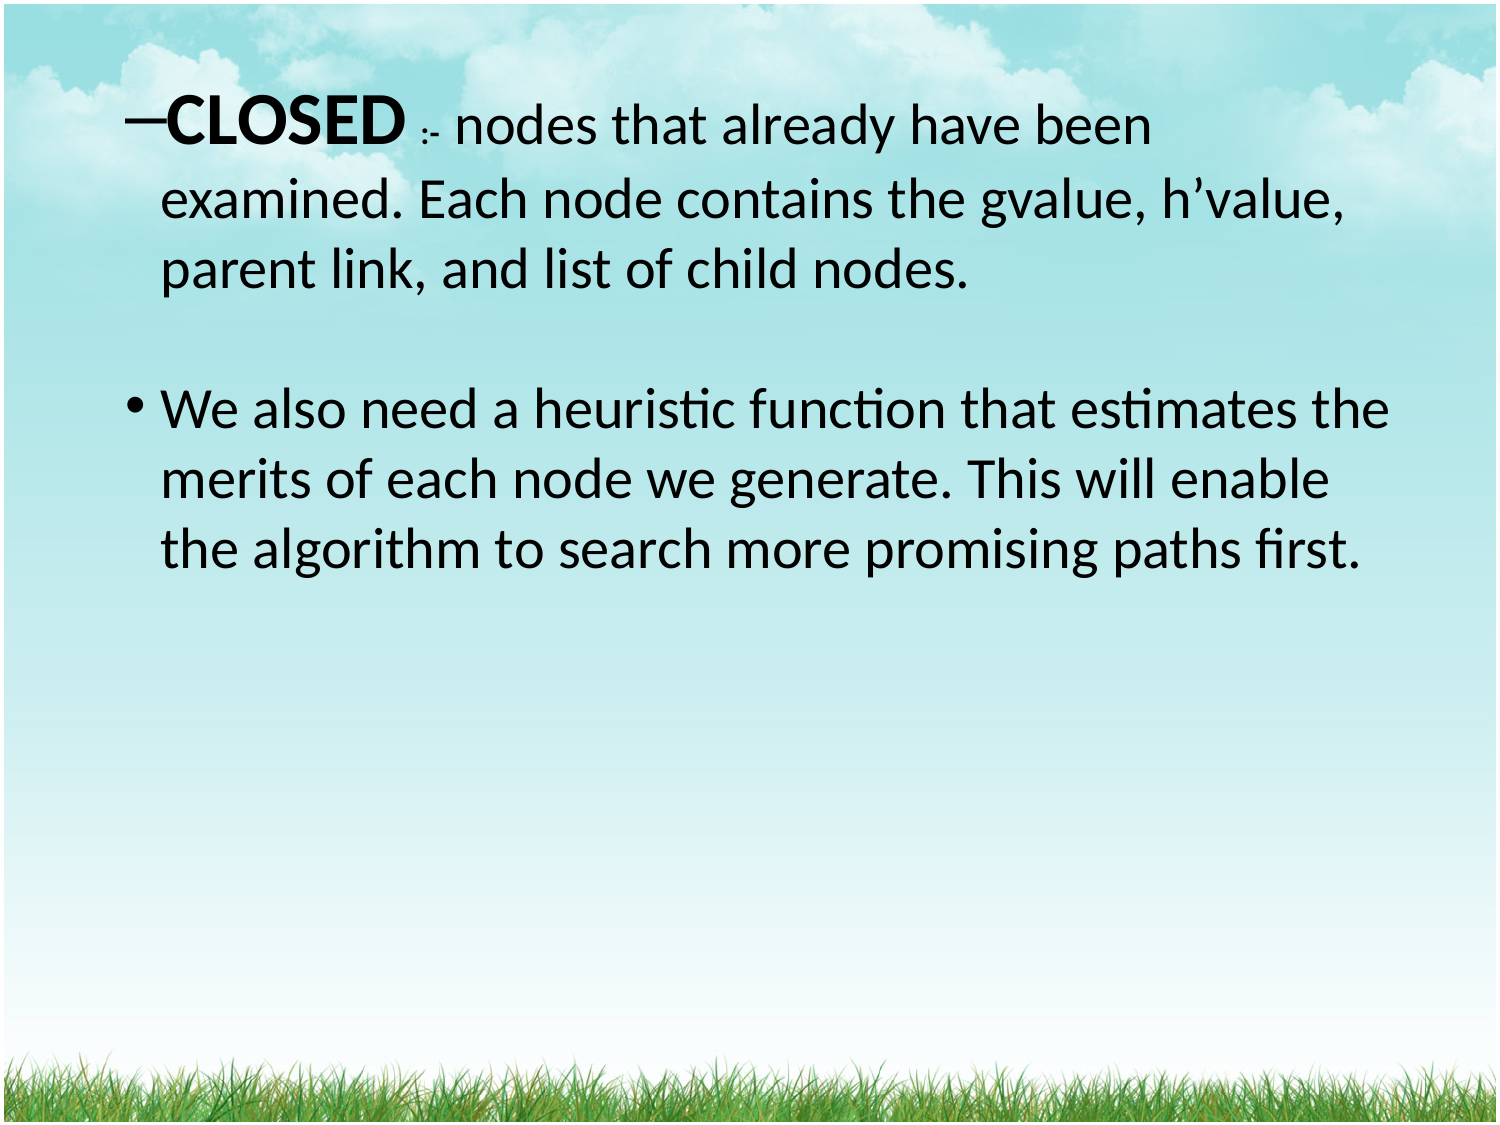

CLOSED :- nodes that already have been examined. Each node contains the gvalue, h’value, parent link, and list of child nodes.
We also need a heuristic function that estimates the merits of each node we generate. This will enable the algorithm to search more promising paths first.